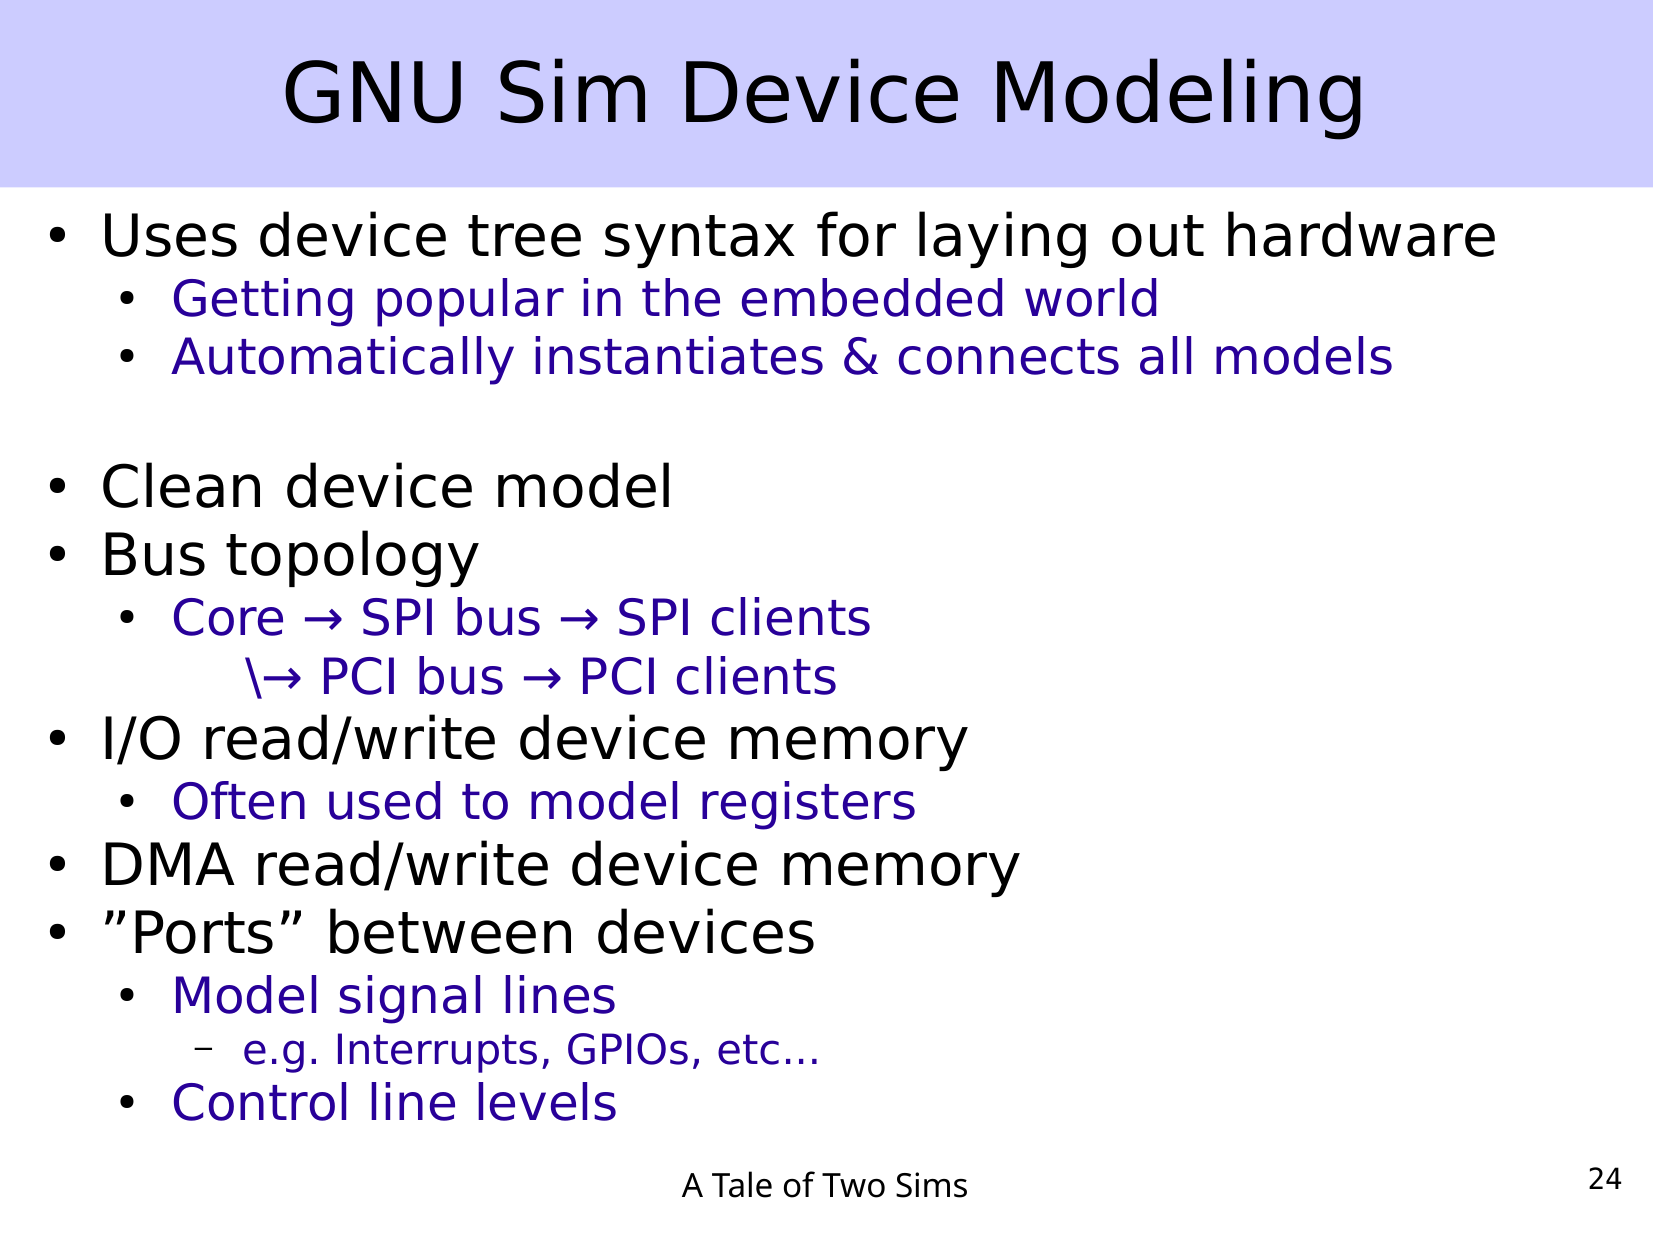

# GNU Sim Device Modeling
Uses device tree syntax for laying out hardware
Getting popular in the embedded world
Automatically instantiates & connects all models
Clean device model
Bus topology
Core → SPI bus → SPI clients
	\→ PCI bus → PCI clients
I/O read/write device memory
Often used to model registers
DMA read/write device memory
”Ports” between devices
Model signal lines
e.g. Interrupts, GPIOs, etc...
Control line levels
24